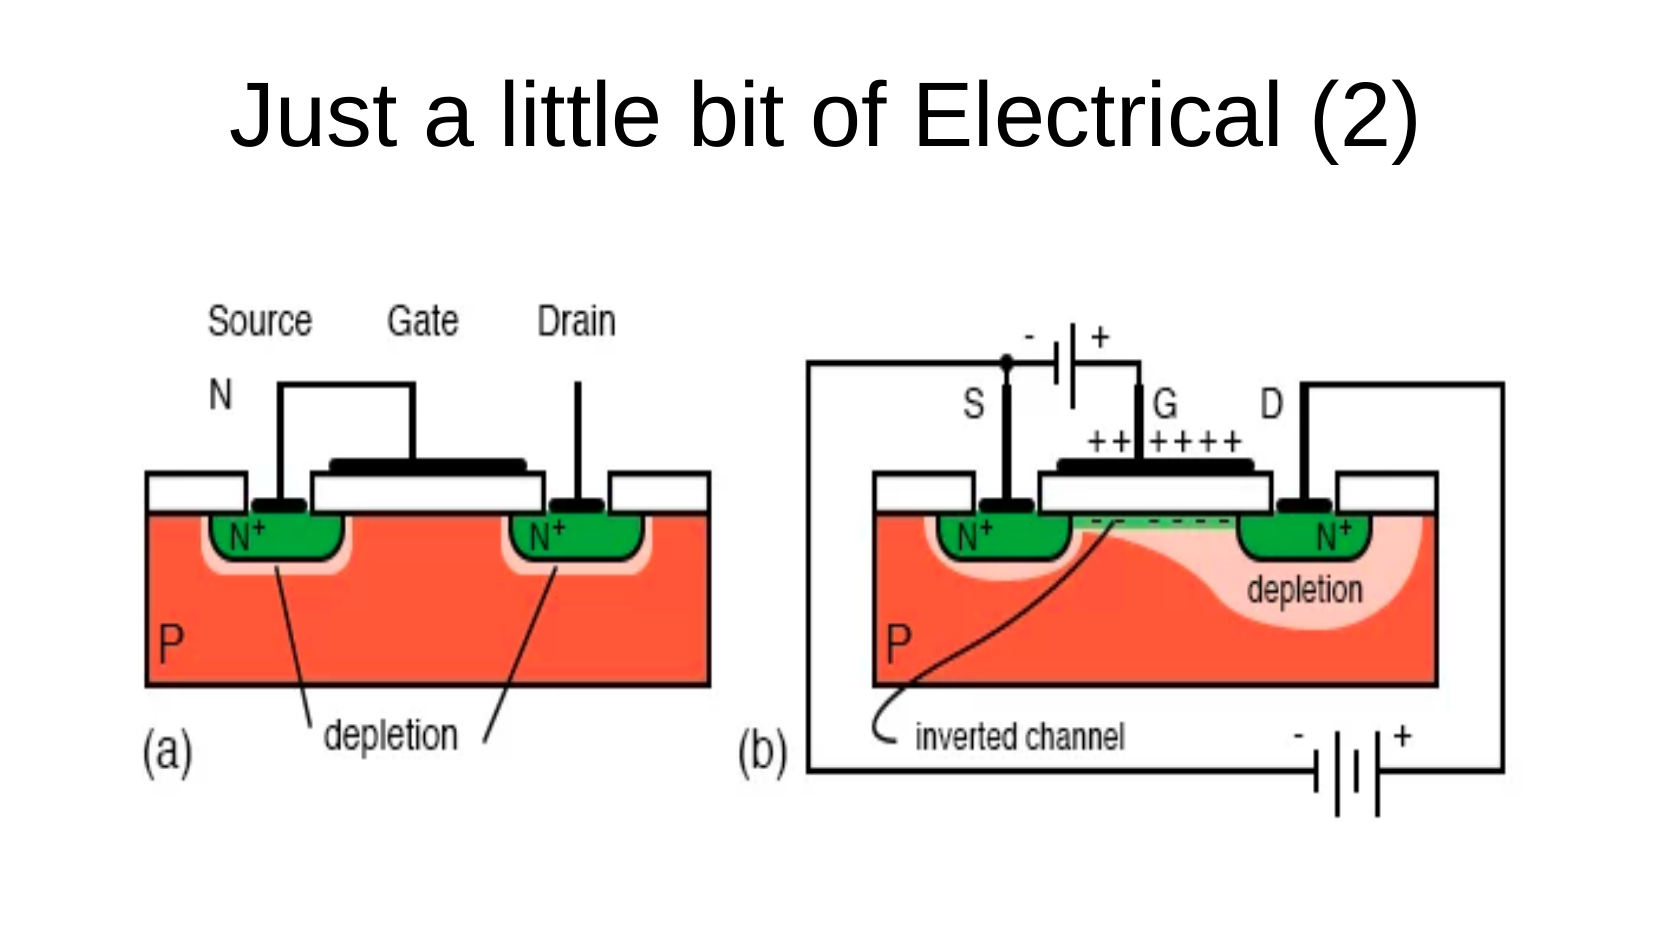

# Just a little bit of Electrical (2)